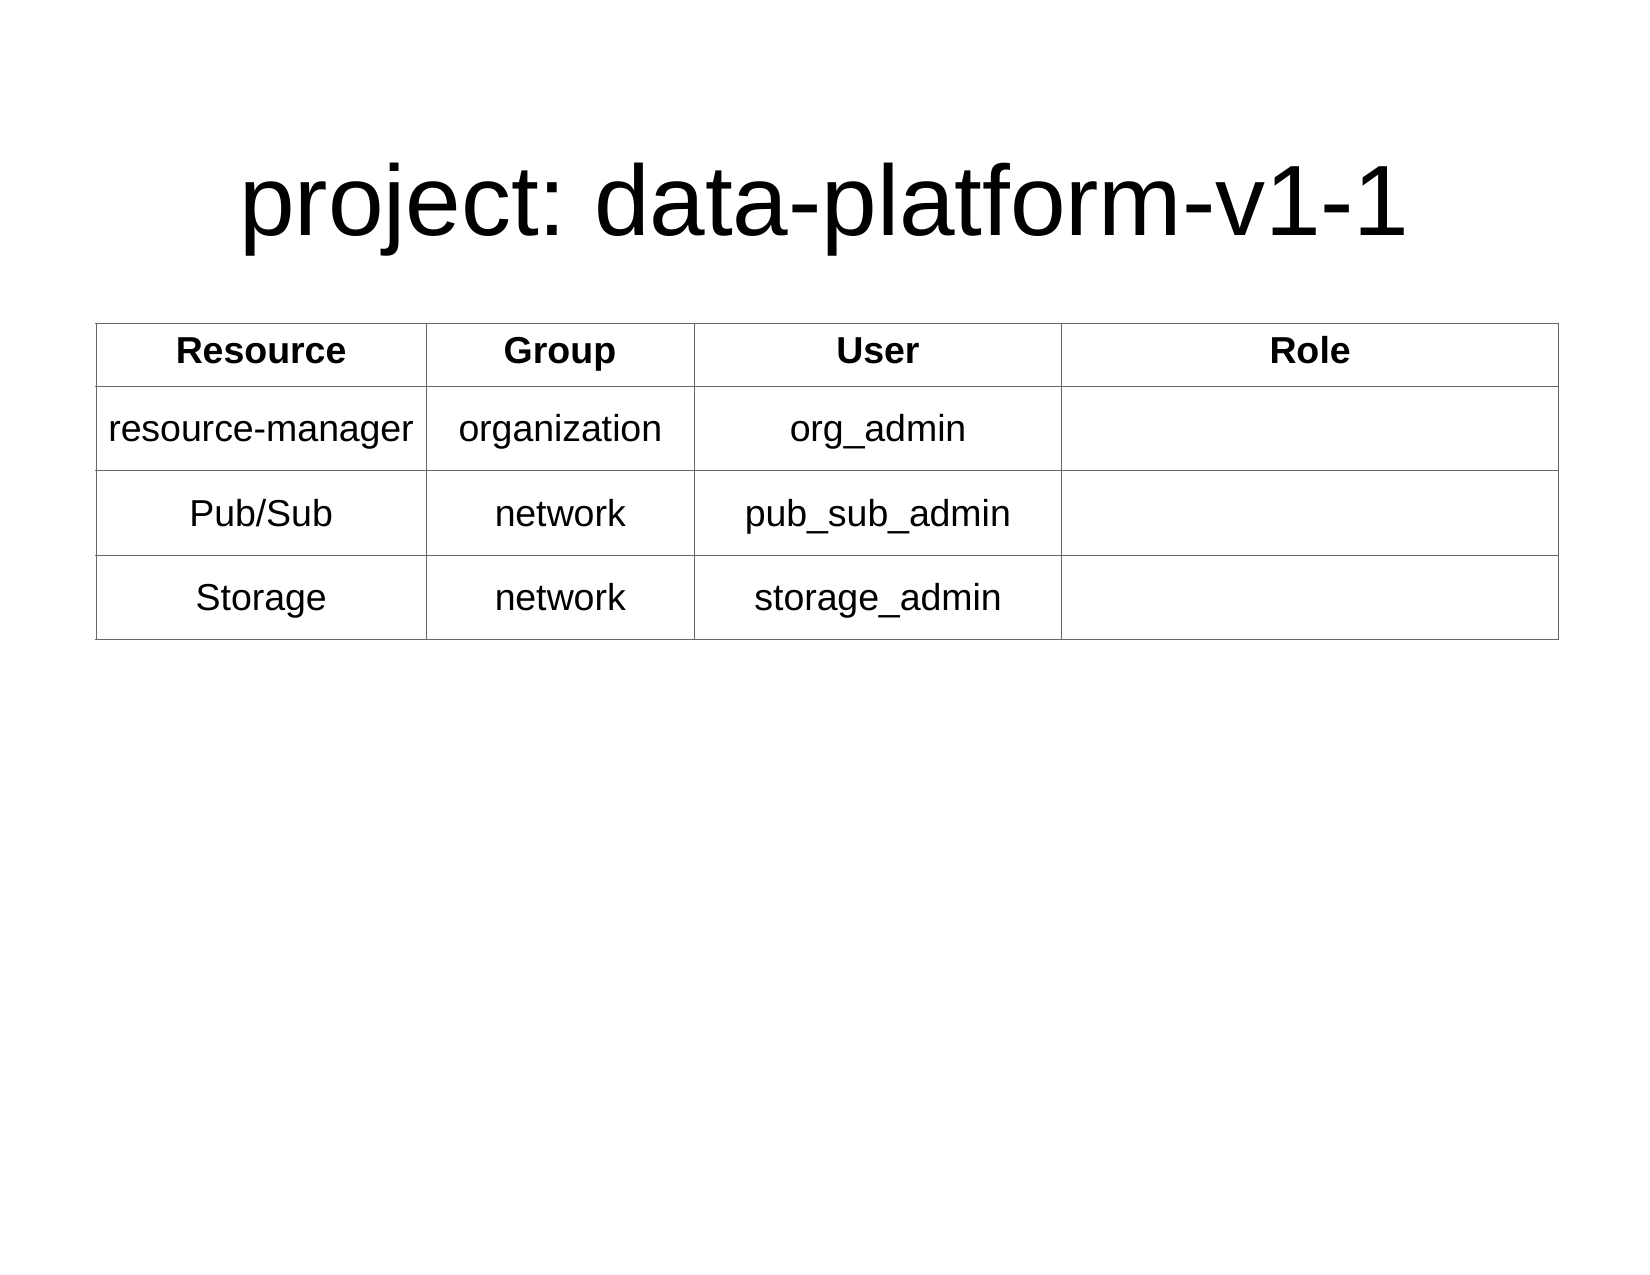

# project: data-platform-v1-1
| Resource | Group | User | Role |
| --- | --- | --- | --- |
| resource-manager | organization | org\_admin | |
| Pub/Sub | network | pub\_sub\_admin | |
| Storage | network | storage\_admin | |